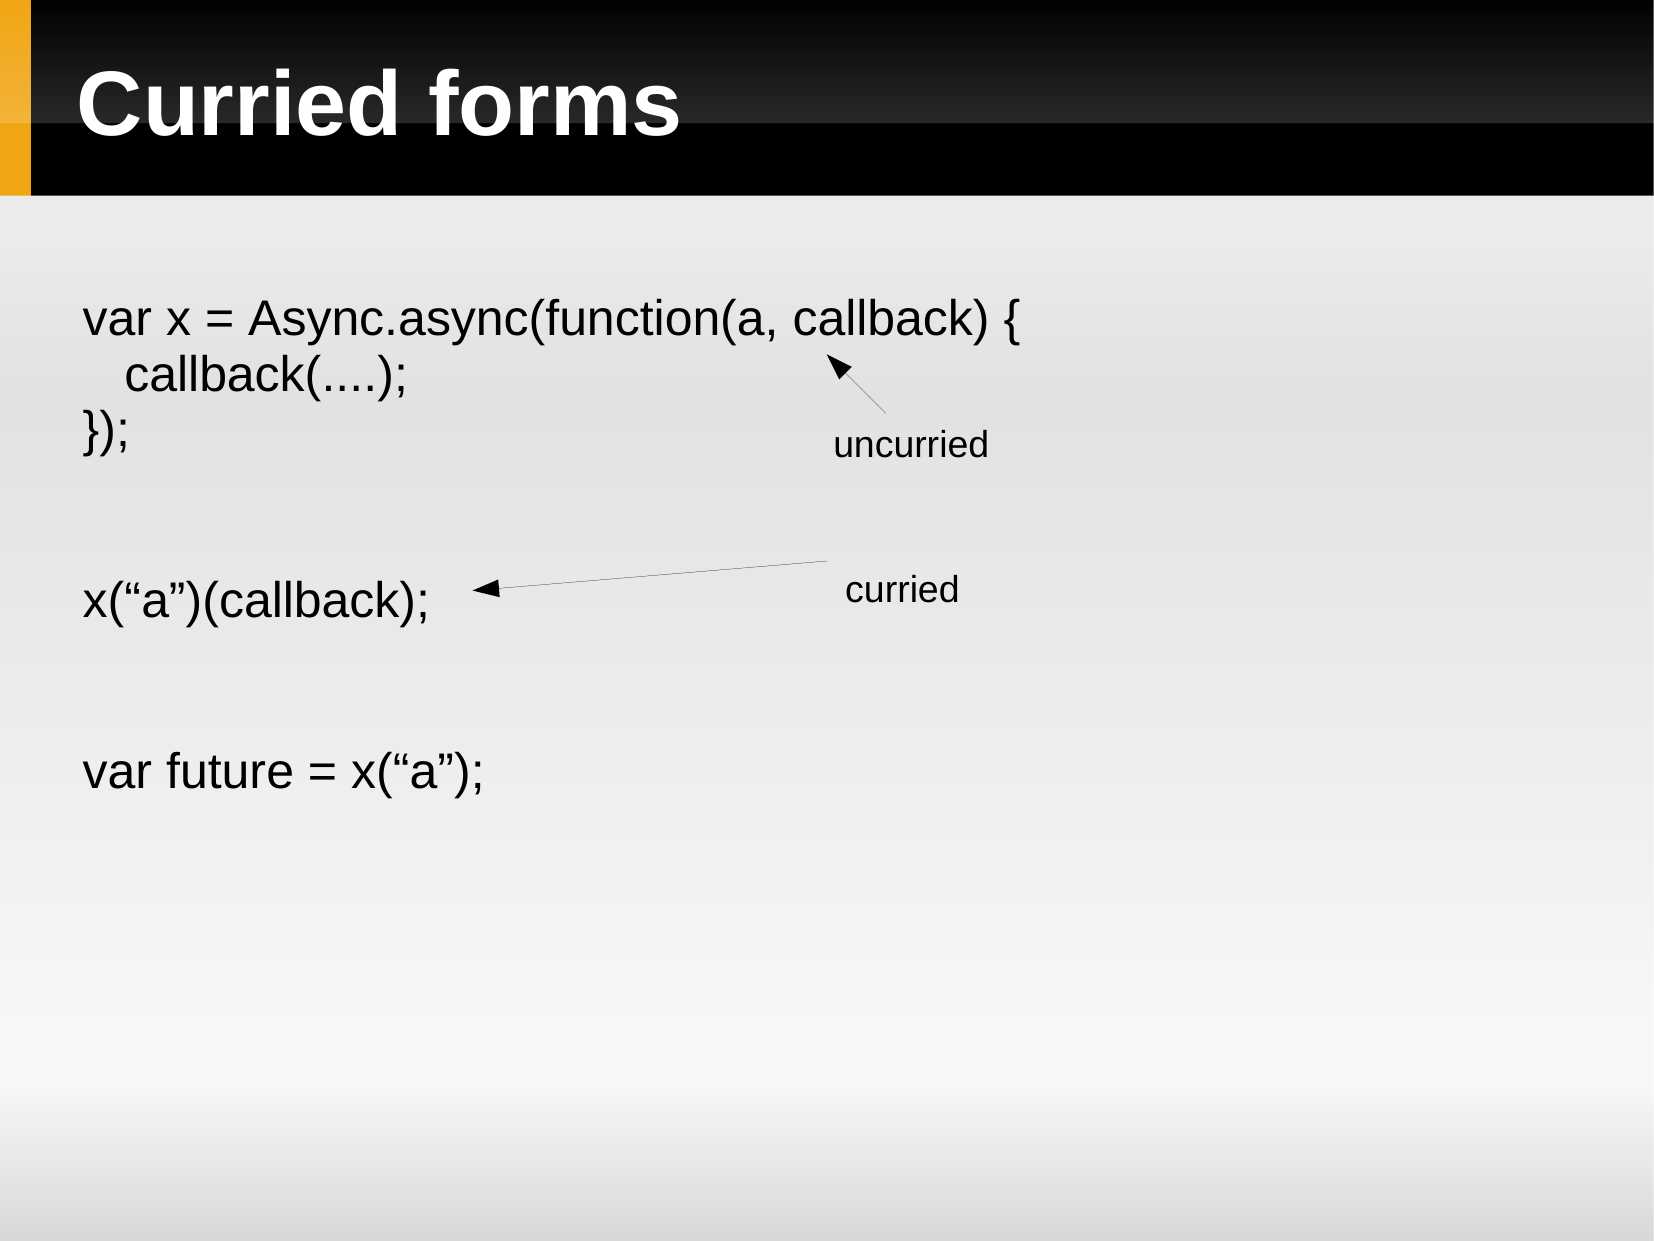

# Curried forms
var x = Async.async(function(a, callback) {
 callback(....);
});
x(“a”)(callback);
var future = x(“a”);
uncurried
curried